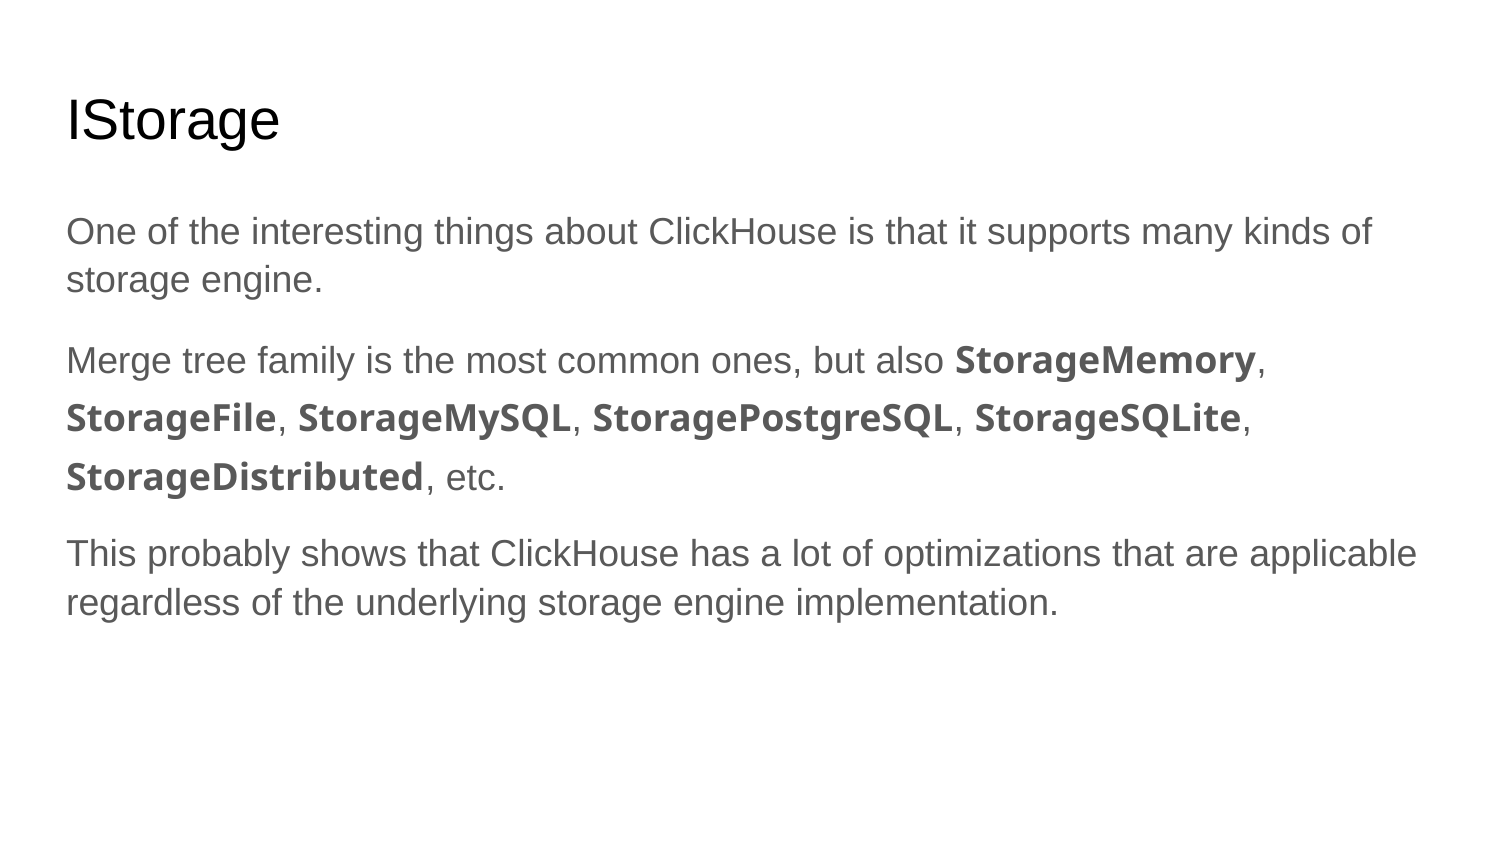

# IStorage
One of the interesting things about ClickHouse is that it supports many kinds of storage engine.
Merge tree family is the most common ones, but also StorageMemory, StorageFile, StorageMySQL, StoragePostgreSQL, StorageSQLite, StorageDistributed, etc.
This probably shows that ClickHouse has a lot of optimizations that are applicable regardless of the underlying storage engine implementation.